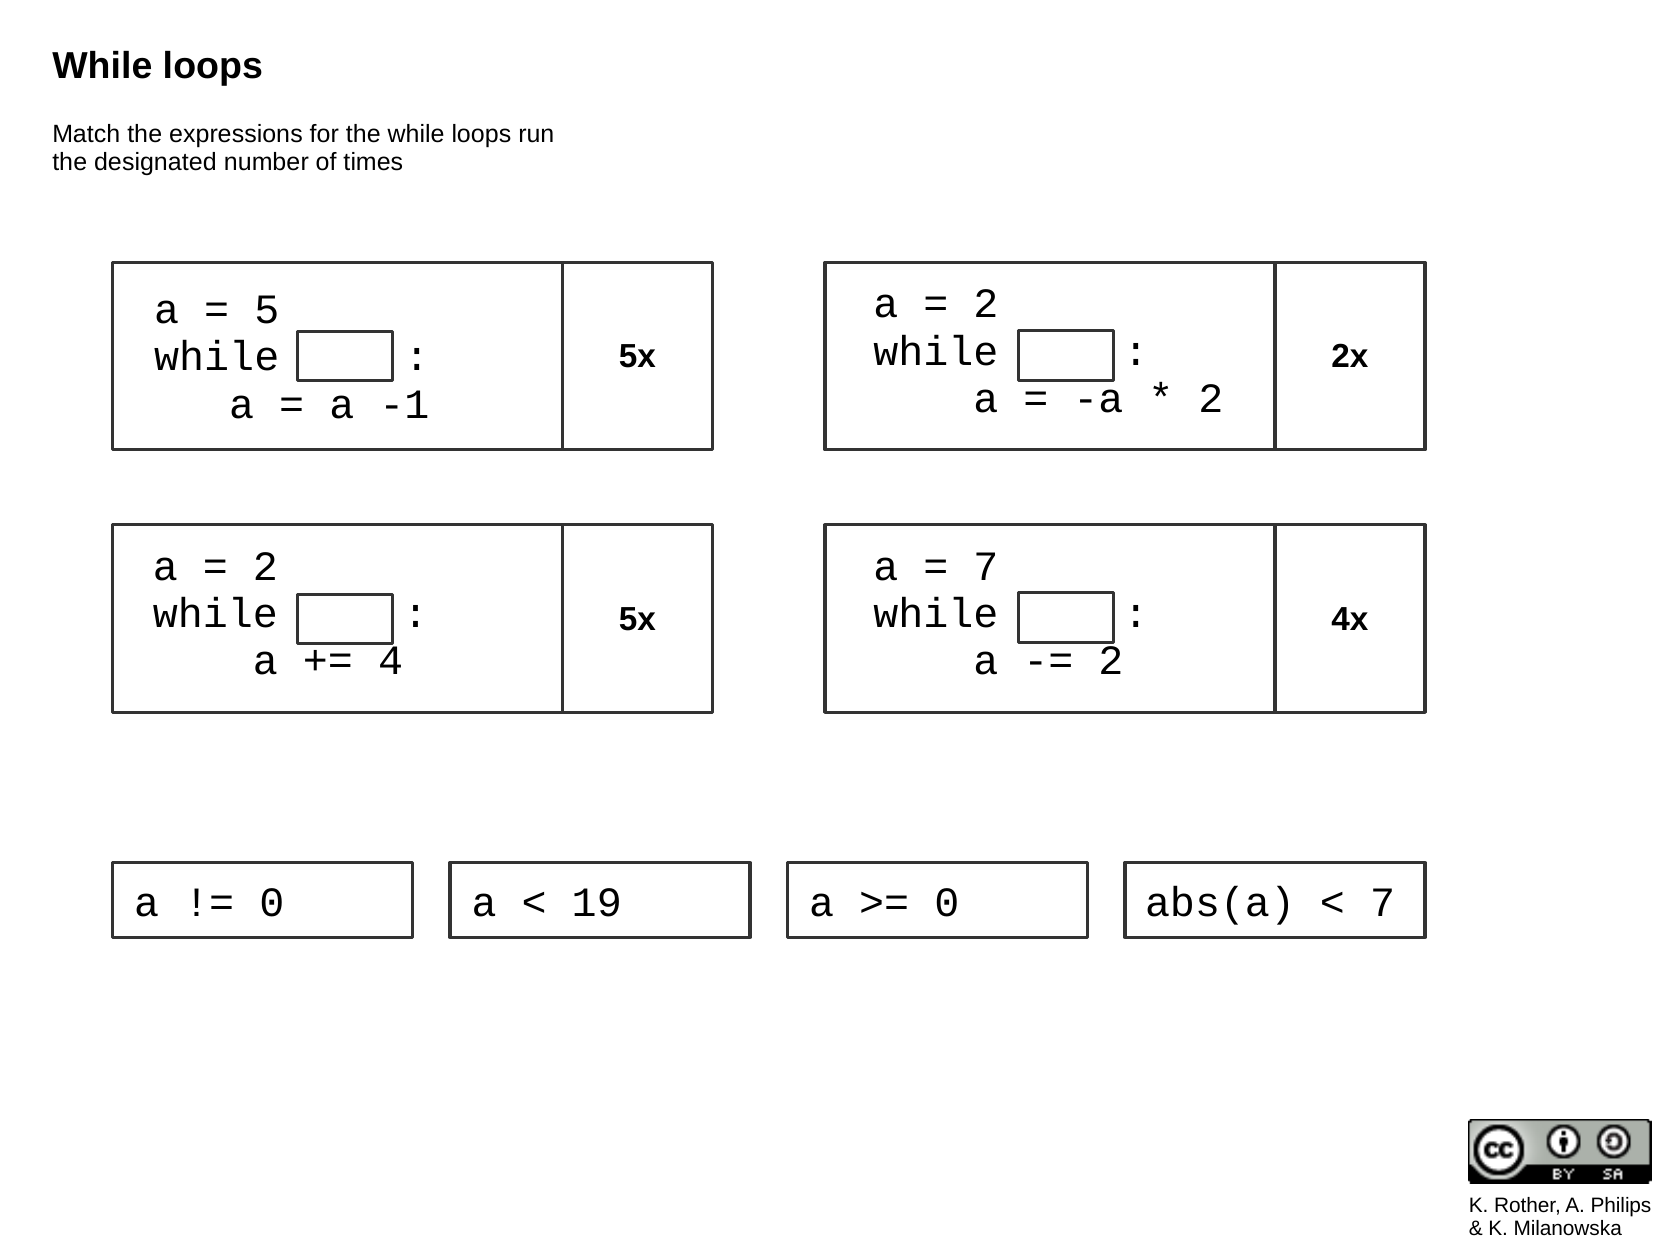

While loops
Match the expressions for the while loops run the designated number of times
5x
2x
a = 2
while :
 a = -a * 2
a = 5
while :
	a = a -1
5x
4x
a = 2
while :
 a += 4
a = 7
while :
 a -= 2
a != 0
a < 19
a >= 0
abs(a) < 7